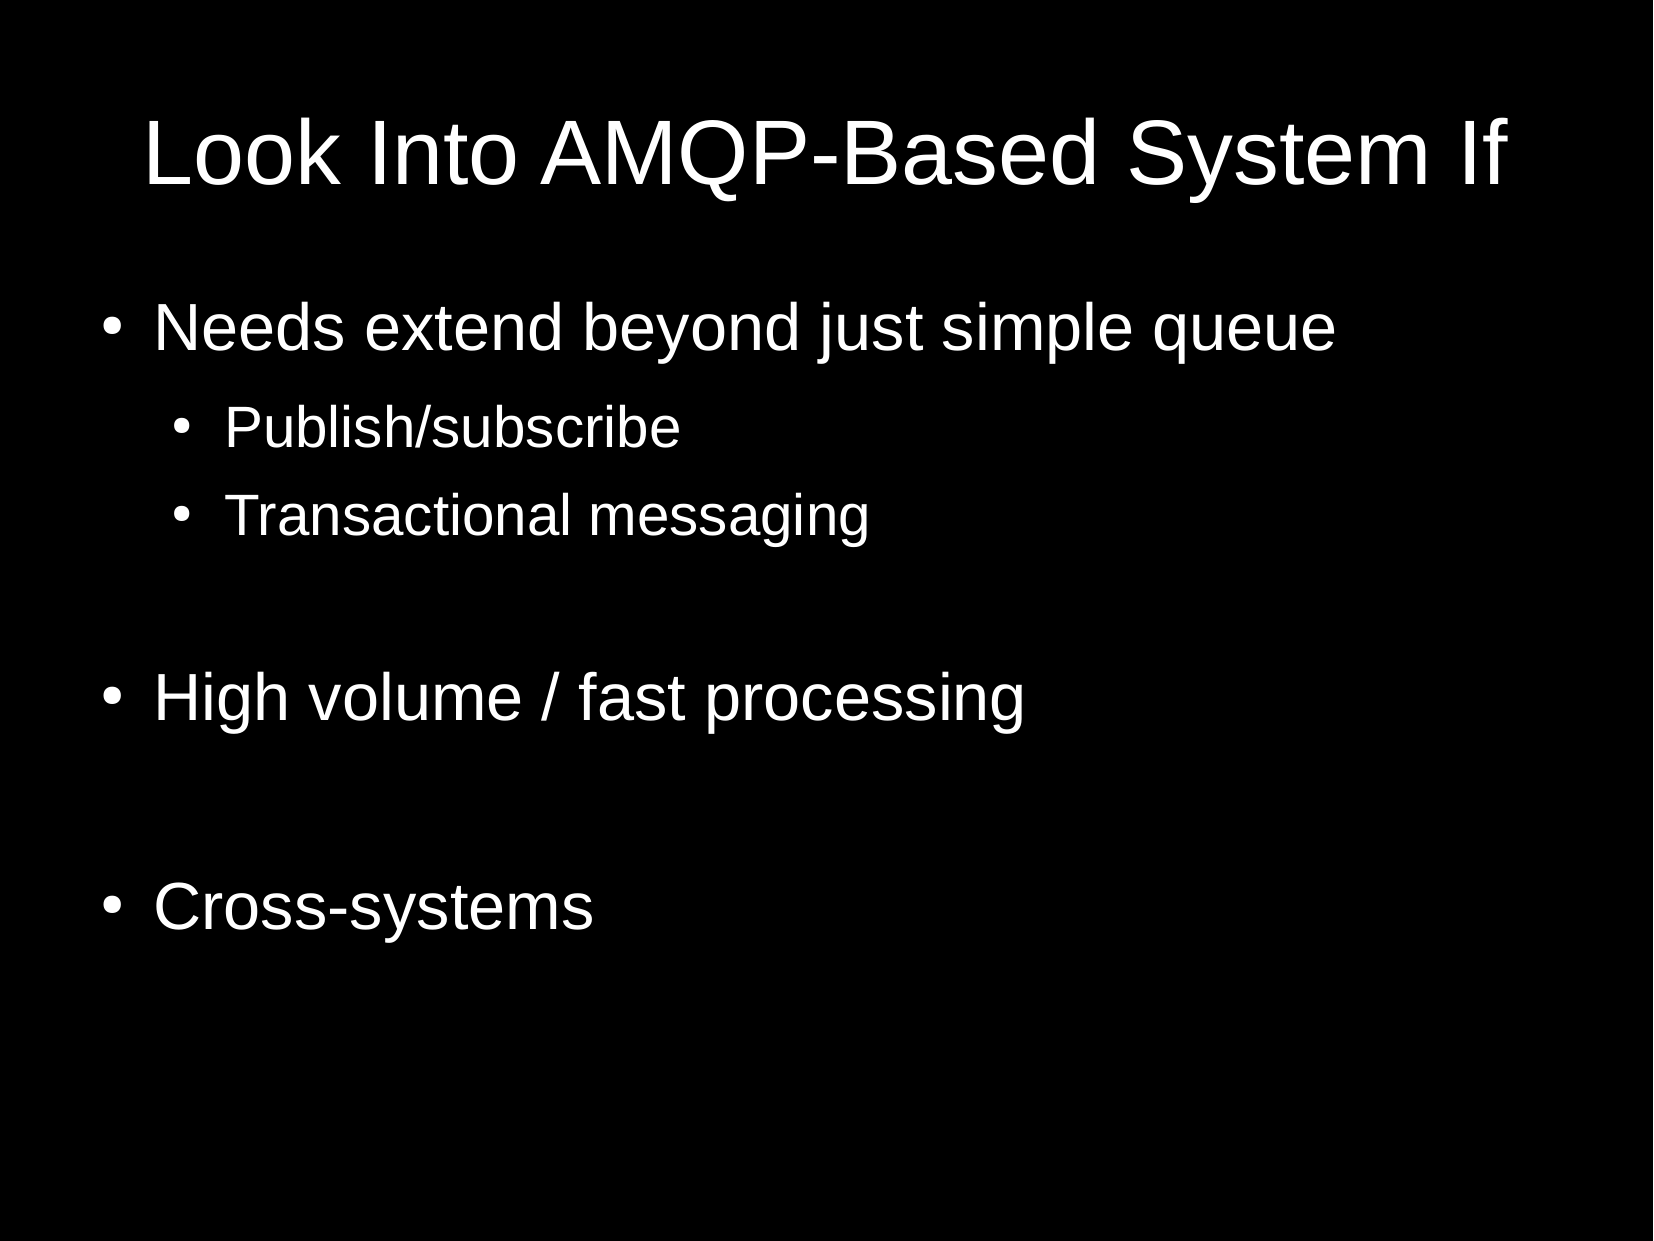

# Look Into AMQP-Based System If
Needs extend beyond just simple queue
Publish/subscribe
Transactional messaging
High volume / fast processing
Cross-systems